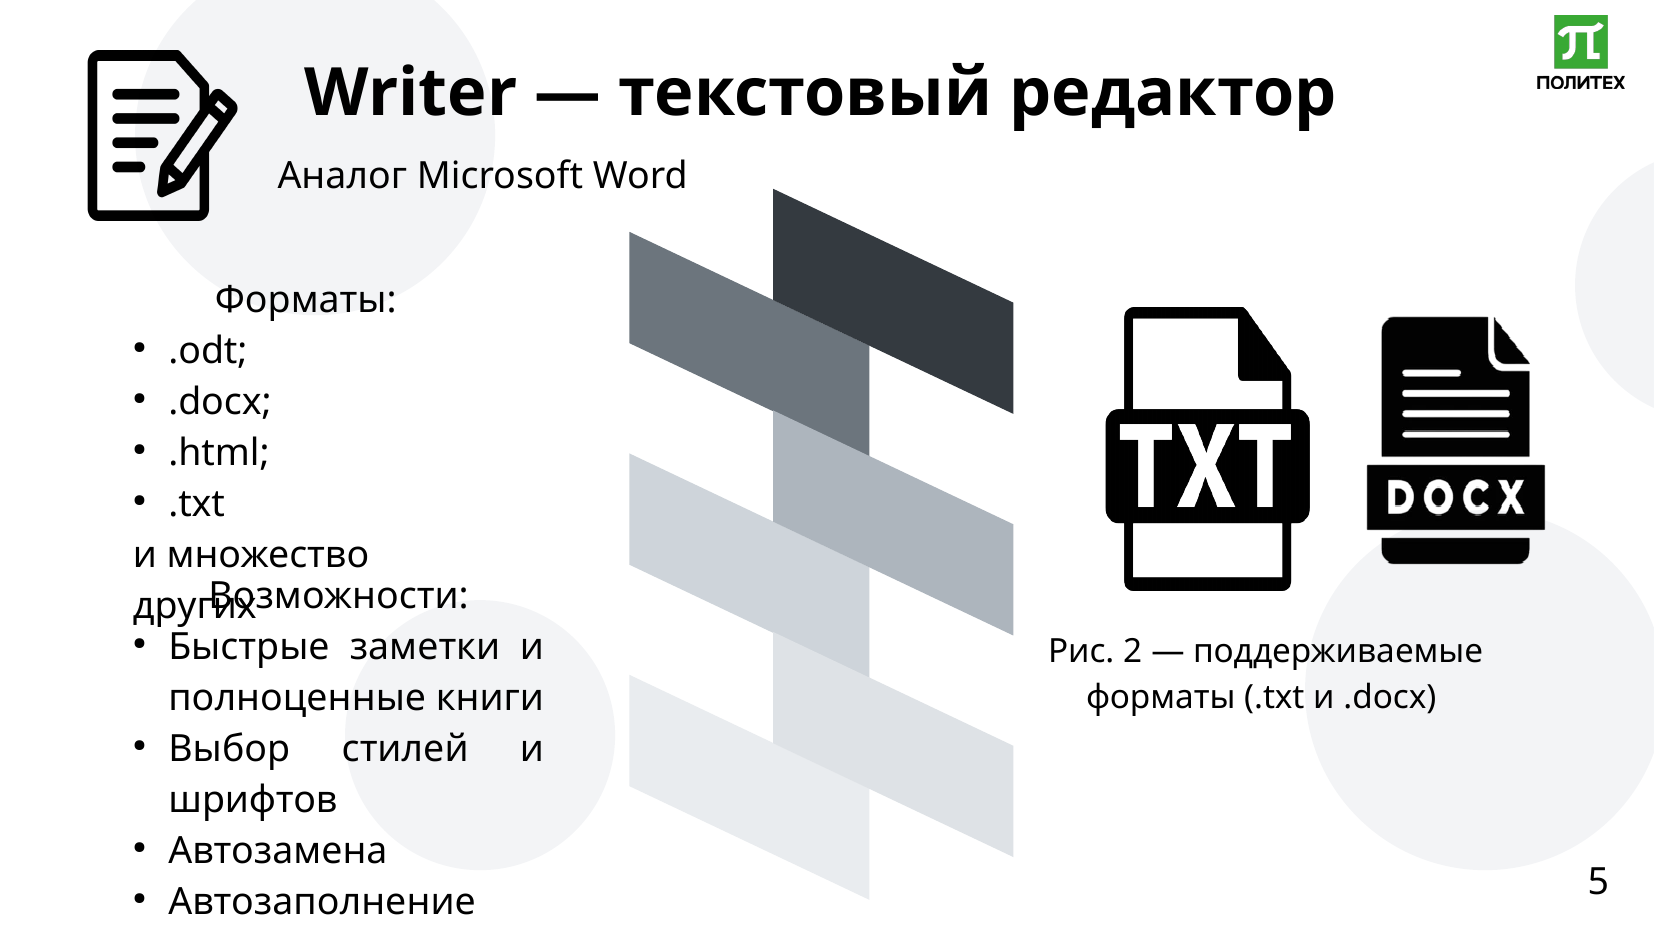

# Writer — текстовый редактор
Аналог Microsoft Word
Форматы:
.odt;
.docx;
.html;
.txt
и множество других
Возможности:
Быстрые заметки и полноценные книги
Выбор стилей и шрифтов
Автозамена
Автозаполнение
Рис. 2 ― поддерживаемые форматы (.txt и .docx)